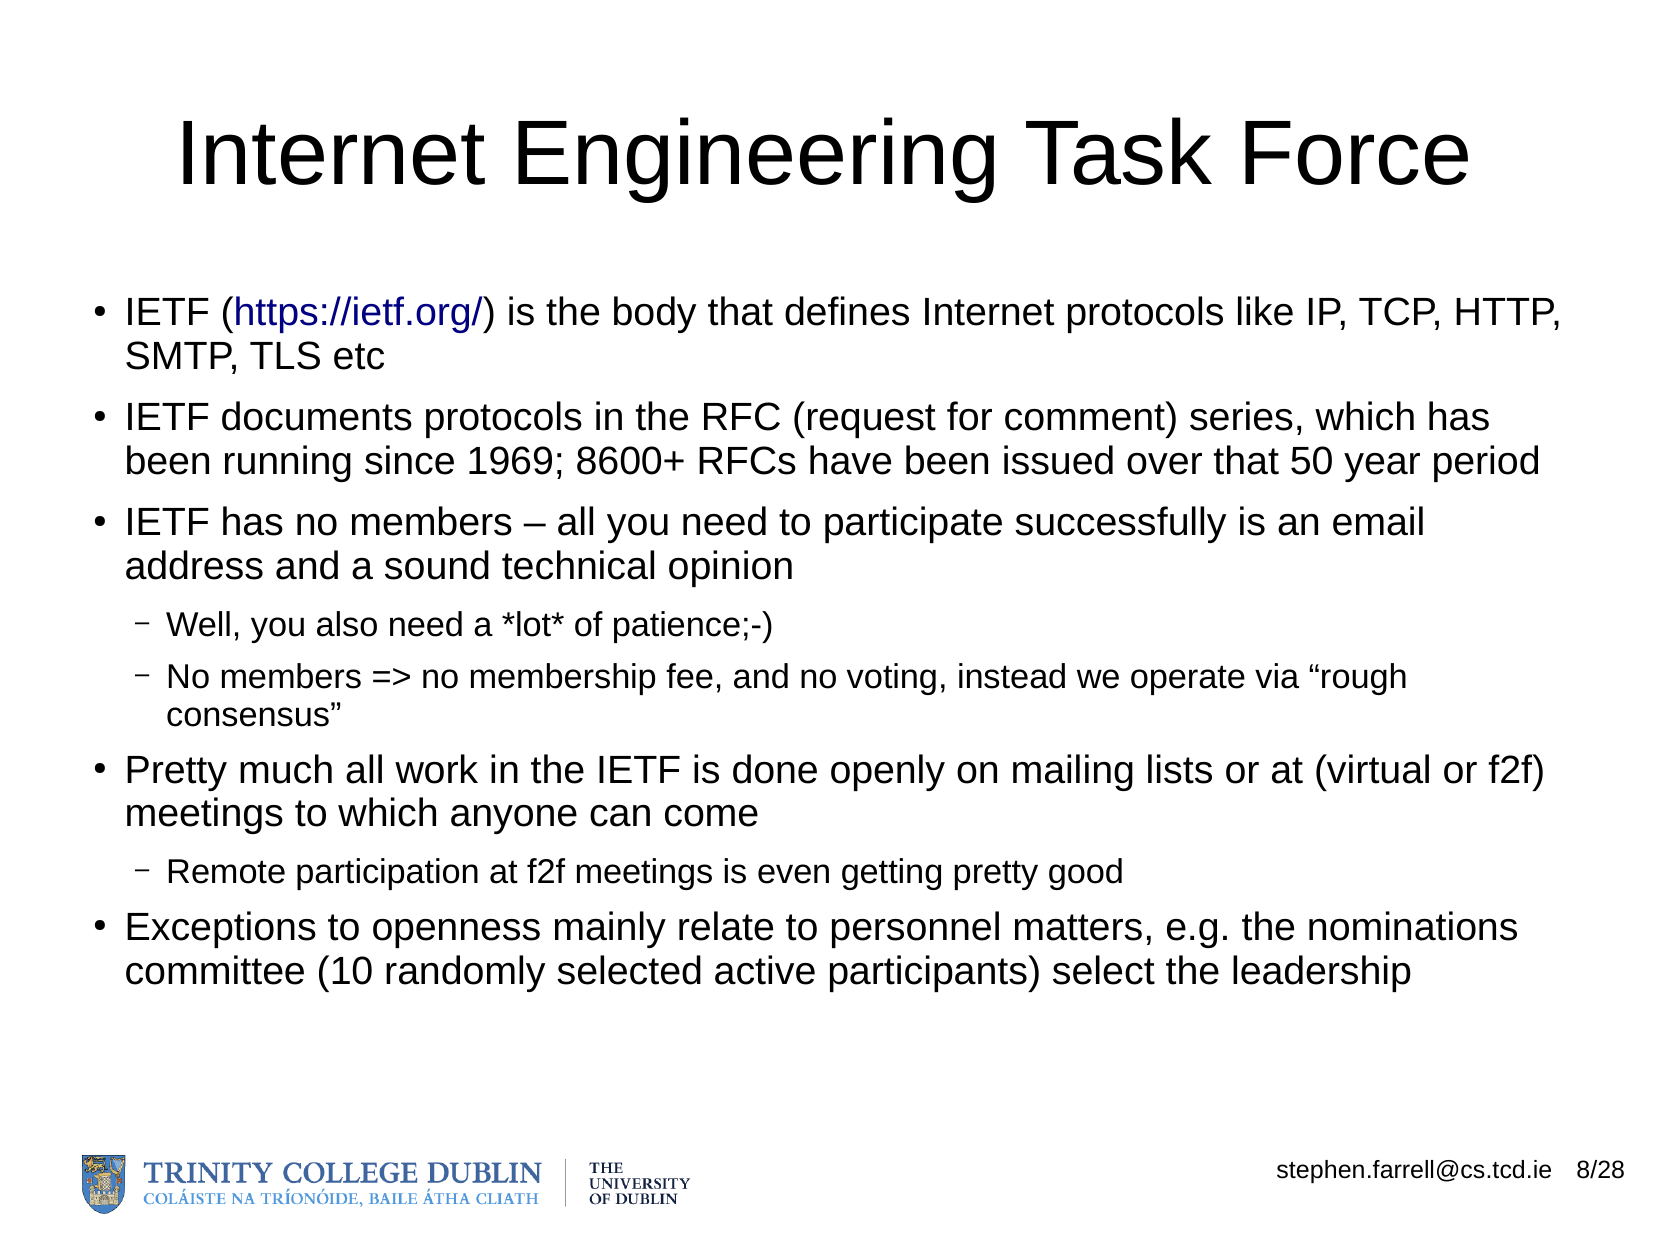

# Internet Engineering Task Force
IETF (https://ietf.org/) is the body that defines Internet protocols like IP, TCP, HTTP, SMTP, TLS etc
IETF documents protocols in the RFC (request for comment) series, which has been running since 1969; 8600+ RFCs have been issued over that 50 year period
IETF has no members – all you need to participate successfully is an email address and a sound technical opinion
Well, you also need a *lot* of patience;-)
No members => no membership fee, and no voting, instead we operate via “rough consensus”
Pretty much all work in the IETF is done openly on mailing lists or at (virtual or f2f) meetings to which anyone can come
Remote participation at f2f meetings is even getting pretty good
Exceptions to openness mainly relate to personnel matters, e.g. the nominations committee (10 randomly selected active participants) select the leadership